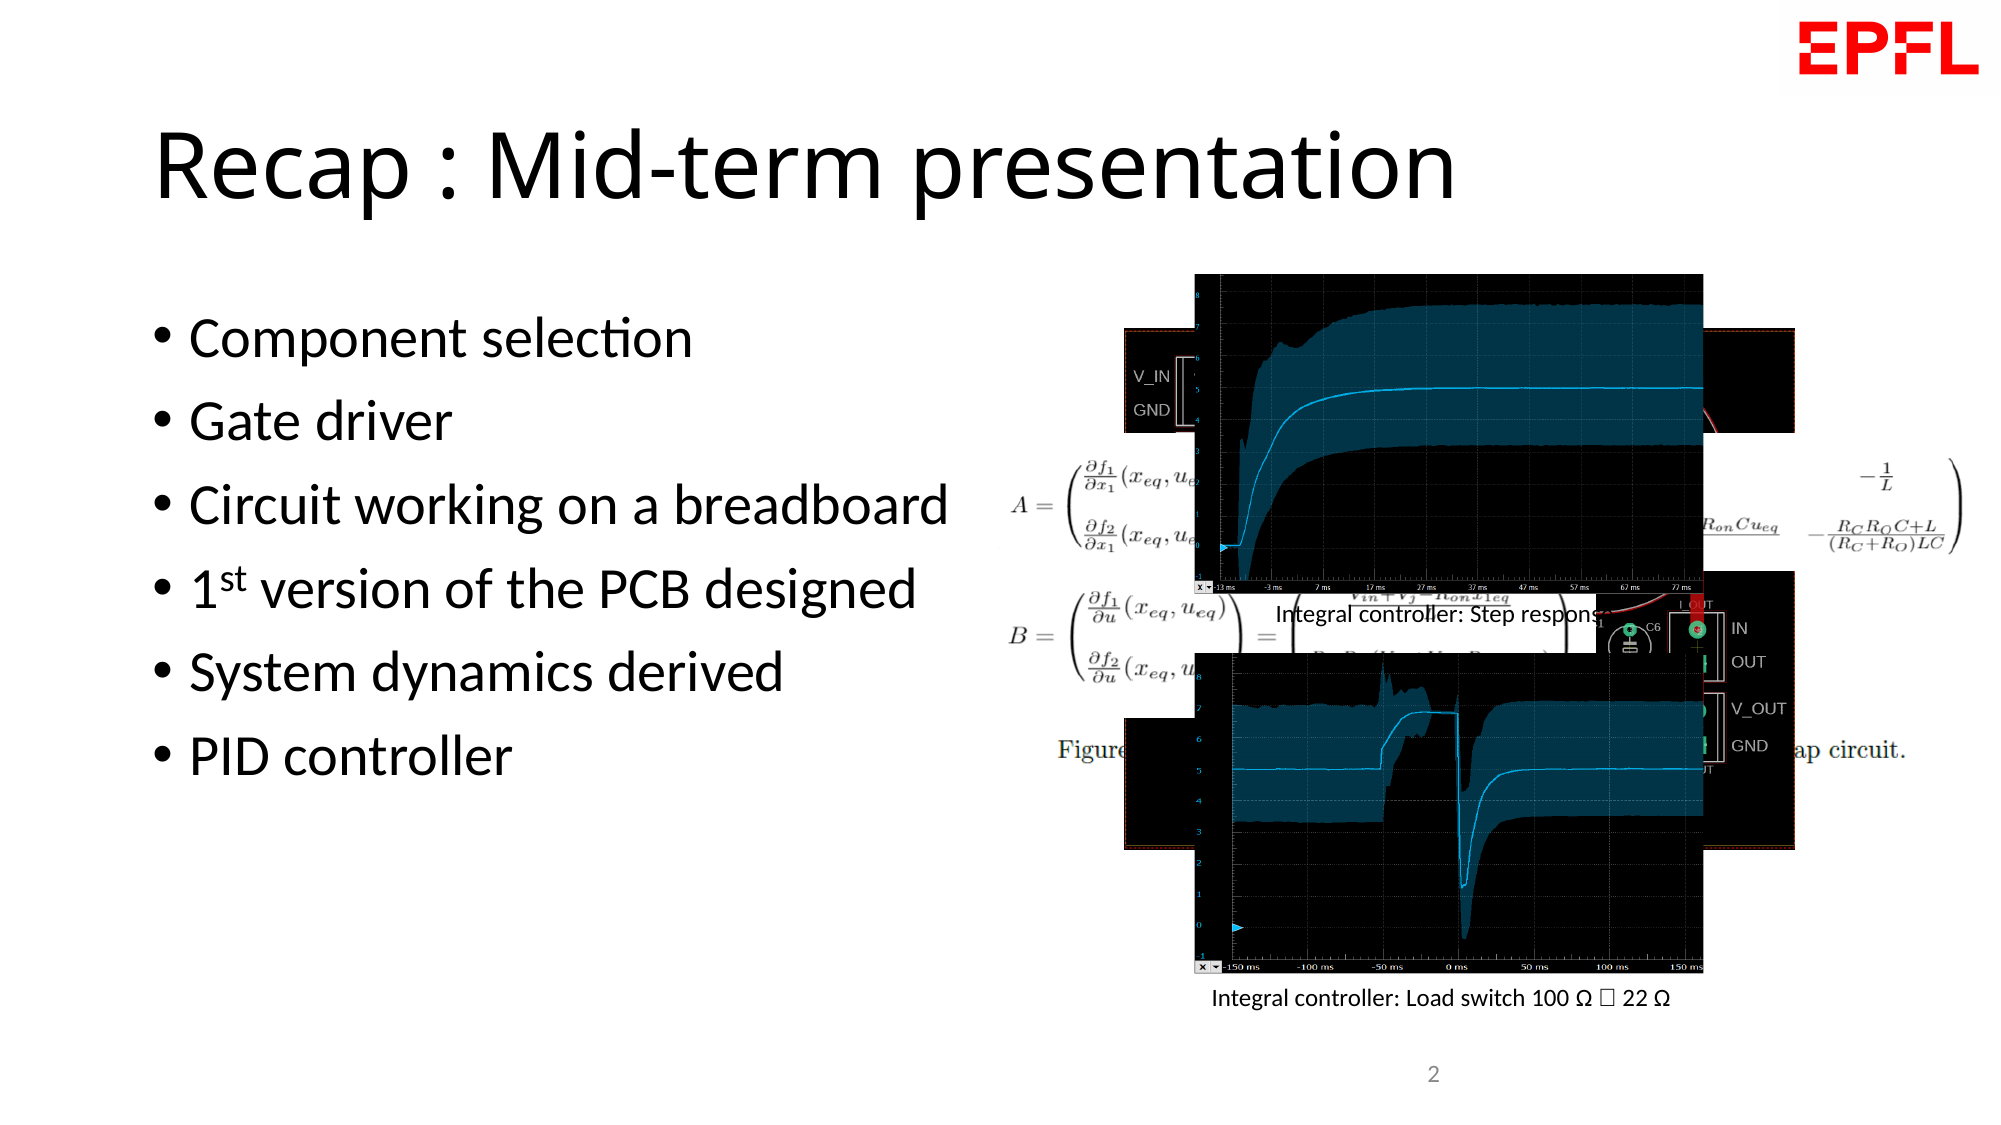

# Recap : Mid-term presentation
Integral controller: Step response
Integral controller: Load switch 100 Ω  22 Ω
Component selection
Gate driver
Circuit working on a breadboard
1st version of the PCB designed
System dynamics derived
PID controller
PCB layout 1st version
Circuit tested on a breadboard
System dynamics